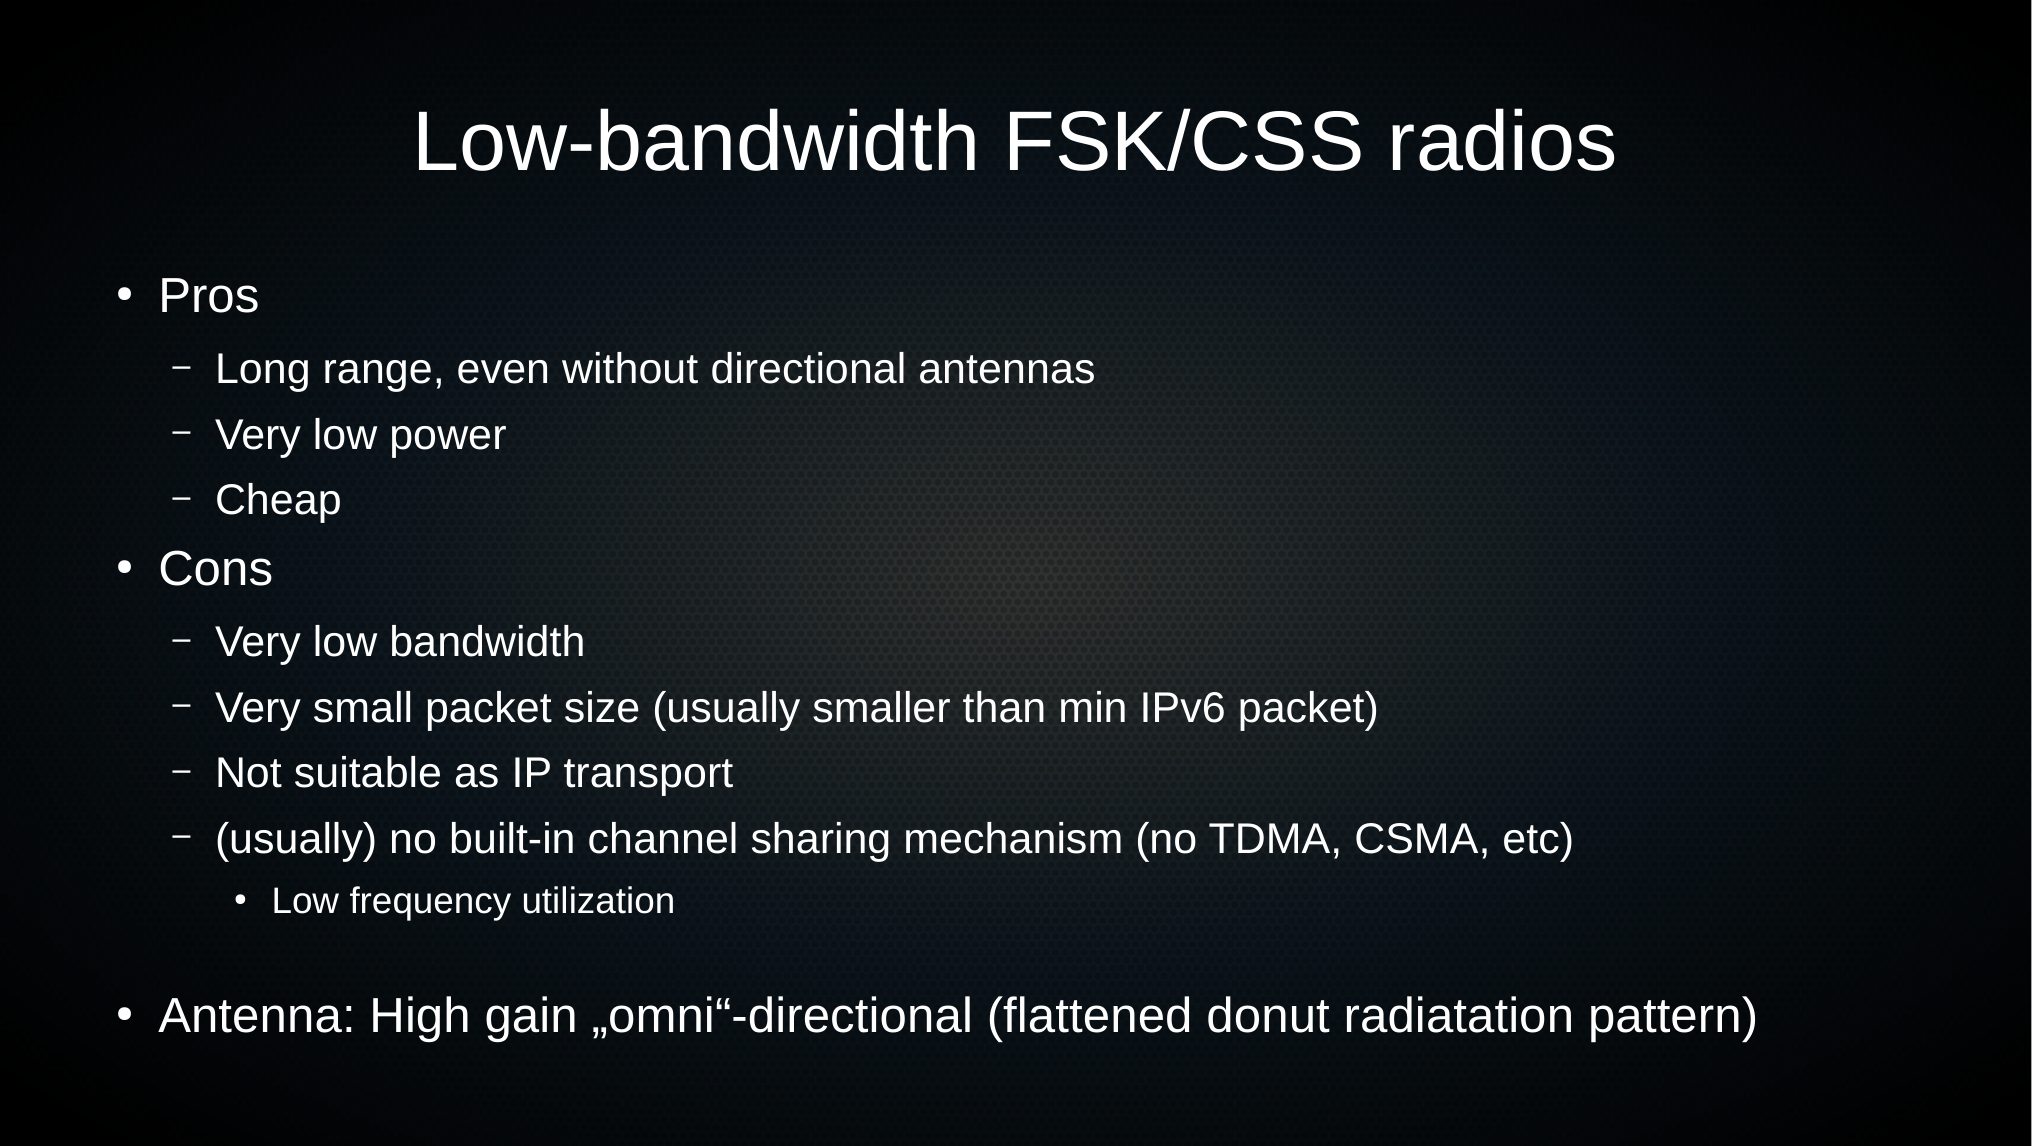

# Low-bandwidth FSK/CSS radios
Pros
Long range, even without directional antennas
Very low power
Cheap
Cons
Very low bandwidth
Very small packet size (usually smaller than min IPv6 packet)
Not suitable as IP transport
(usually) no built-in channel sharing mechanism (no TDMA, CSMA, etc)
Low frequency utilization
Antenna: High gain „omni“-directional (flattened donut radiatation pattern)